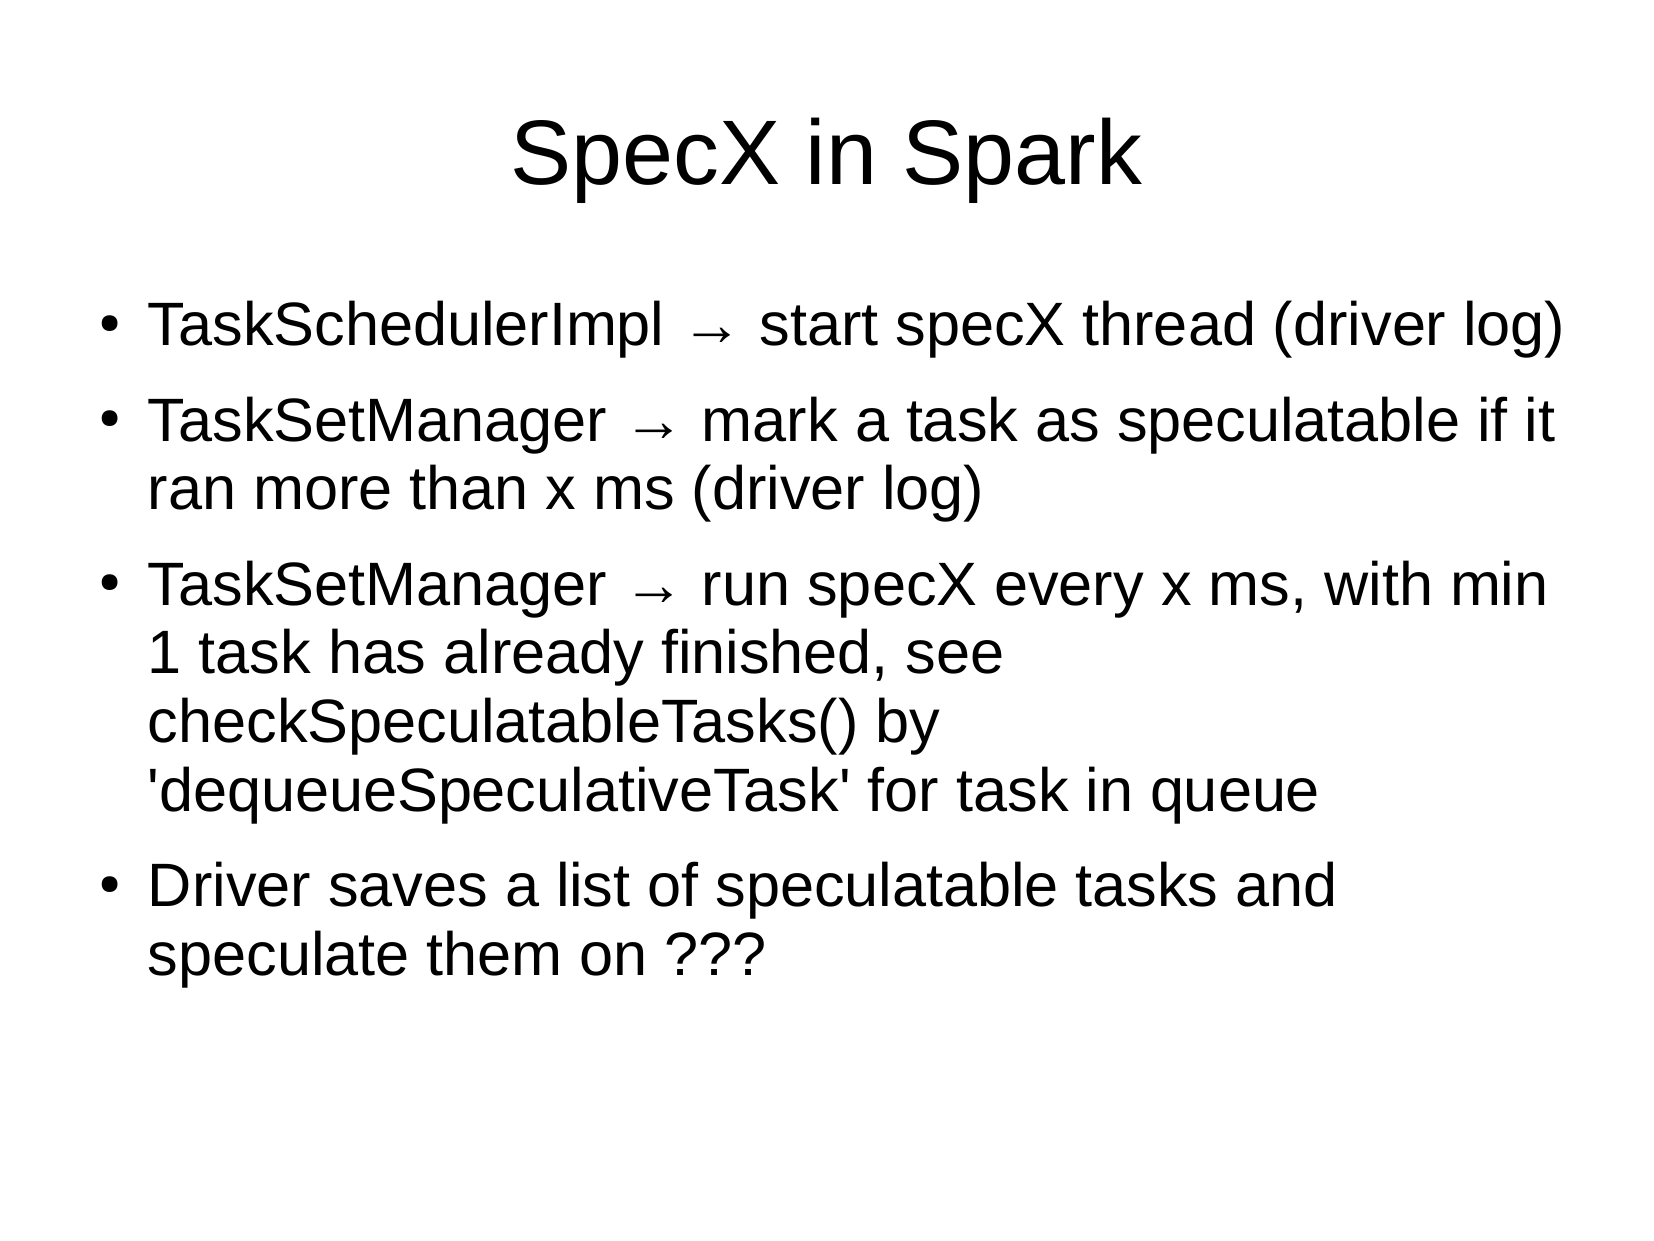

# SpecX in Spark
TaskSchedulerImpl → start specX thread (driver log)
TaskSetManager → mark a task as speculatable if it ran more than x ms (driver log)
TaskSetManager → run specX every x ms, with min 1 task has already finished, see checkSpeculatableTasks() by 'dequeueSpeculativeTask' for task in queue
Driver saves a list of speculatable tasks and speculate them on ???